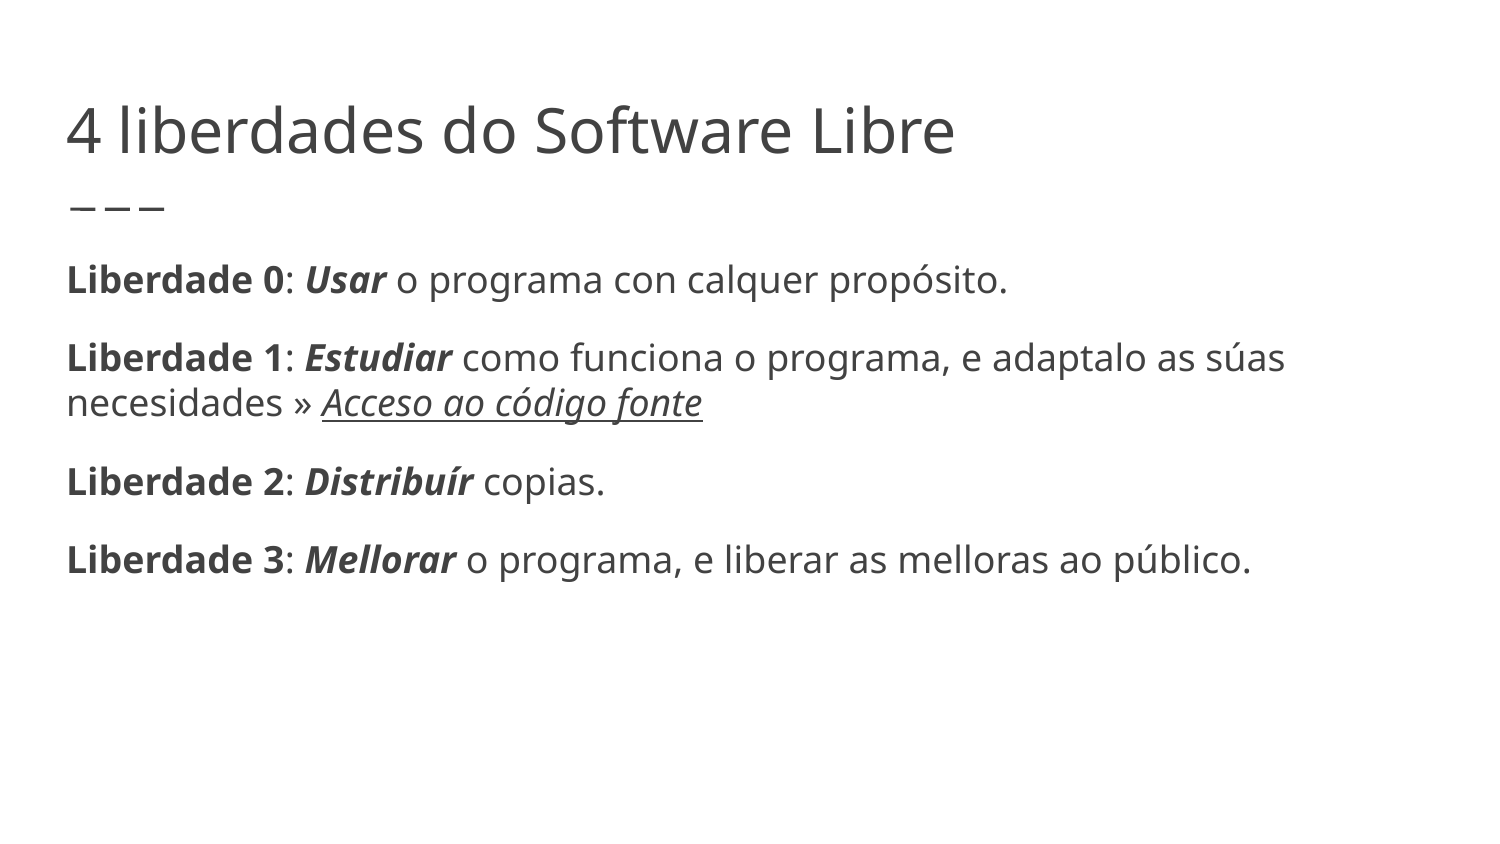

# 4 liberdades do Software Libre
Liberdade 0: Usar o programa con calquer propósito.
Liberdade 1: Estudiar como funciona o programa, e adaptalo as súas necesidades » Acceso ao código fonte
Liberdade 2: Distribuír copias.
Liberdade 3: Mellorar o programa, e liberar as melloras ao público.